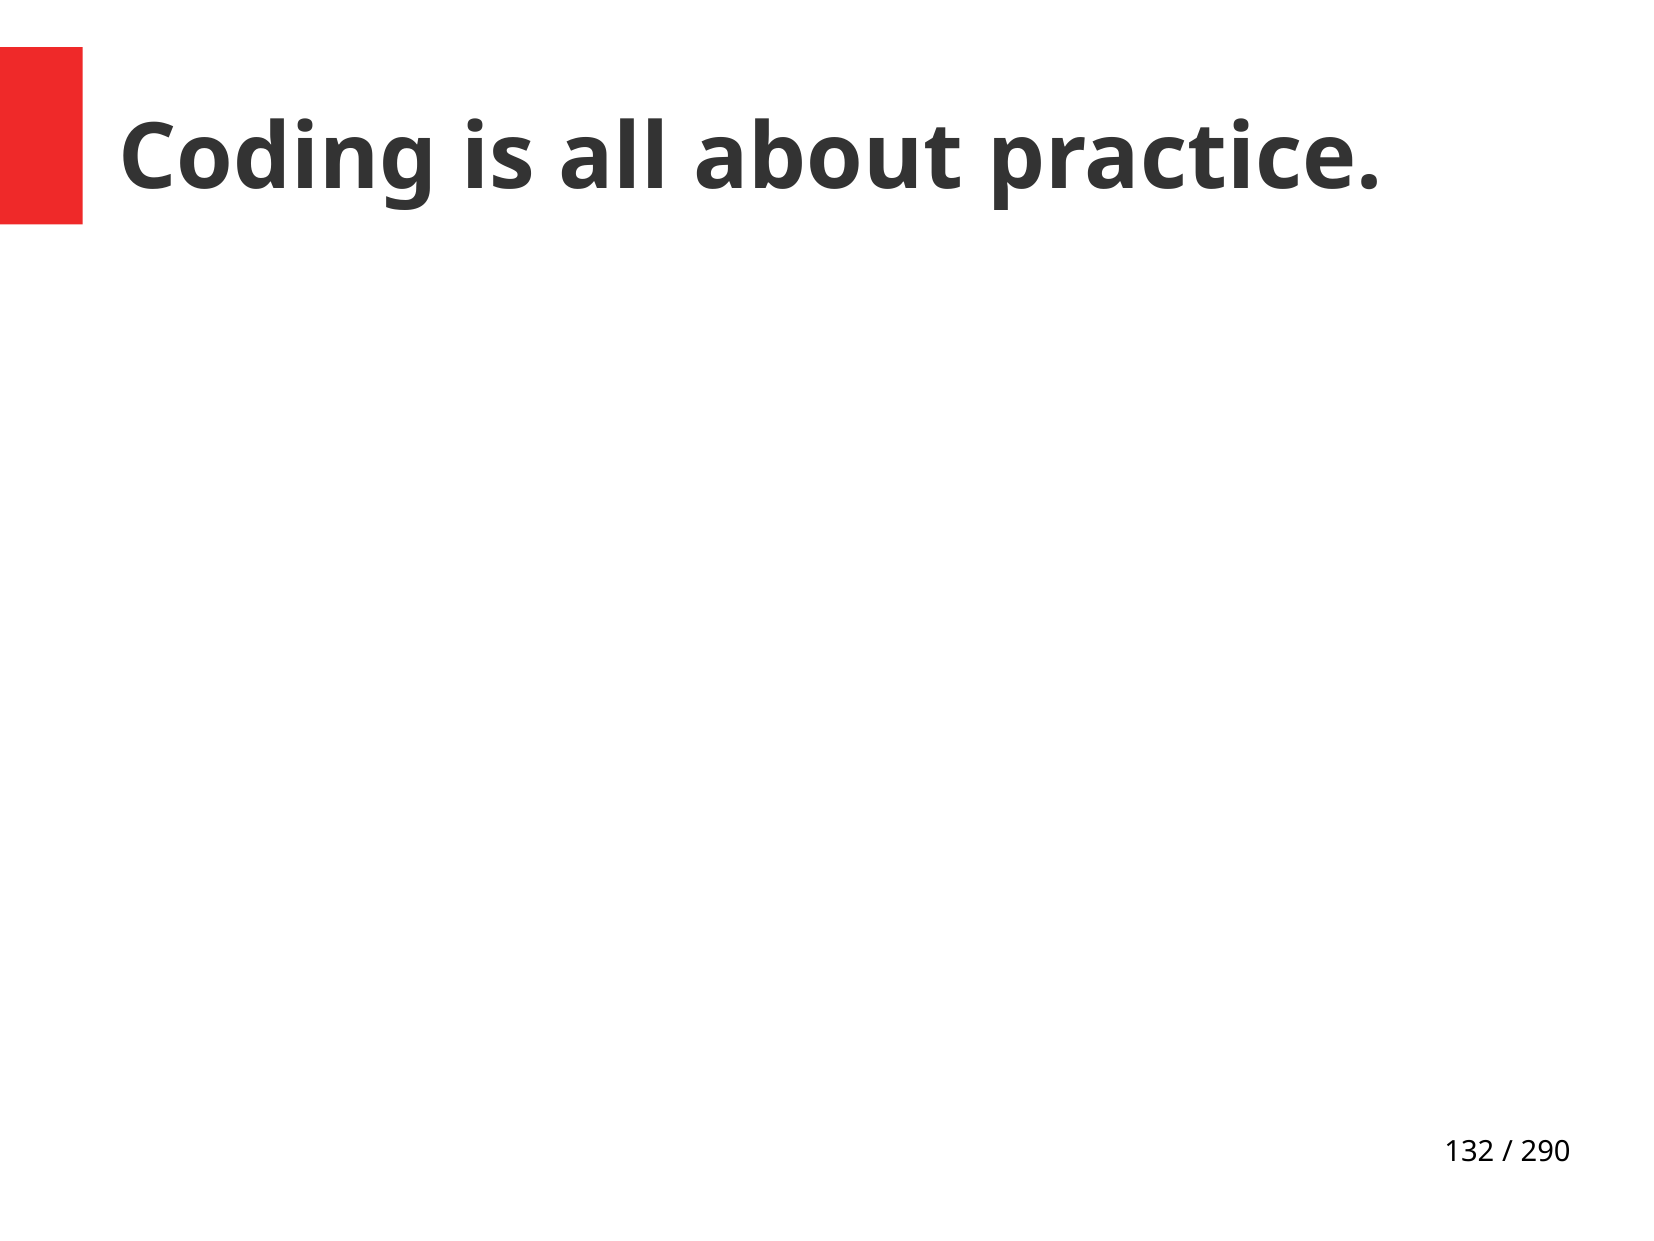

# Coding is all about practice.
132